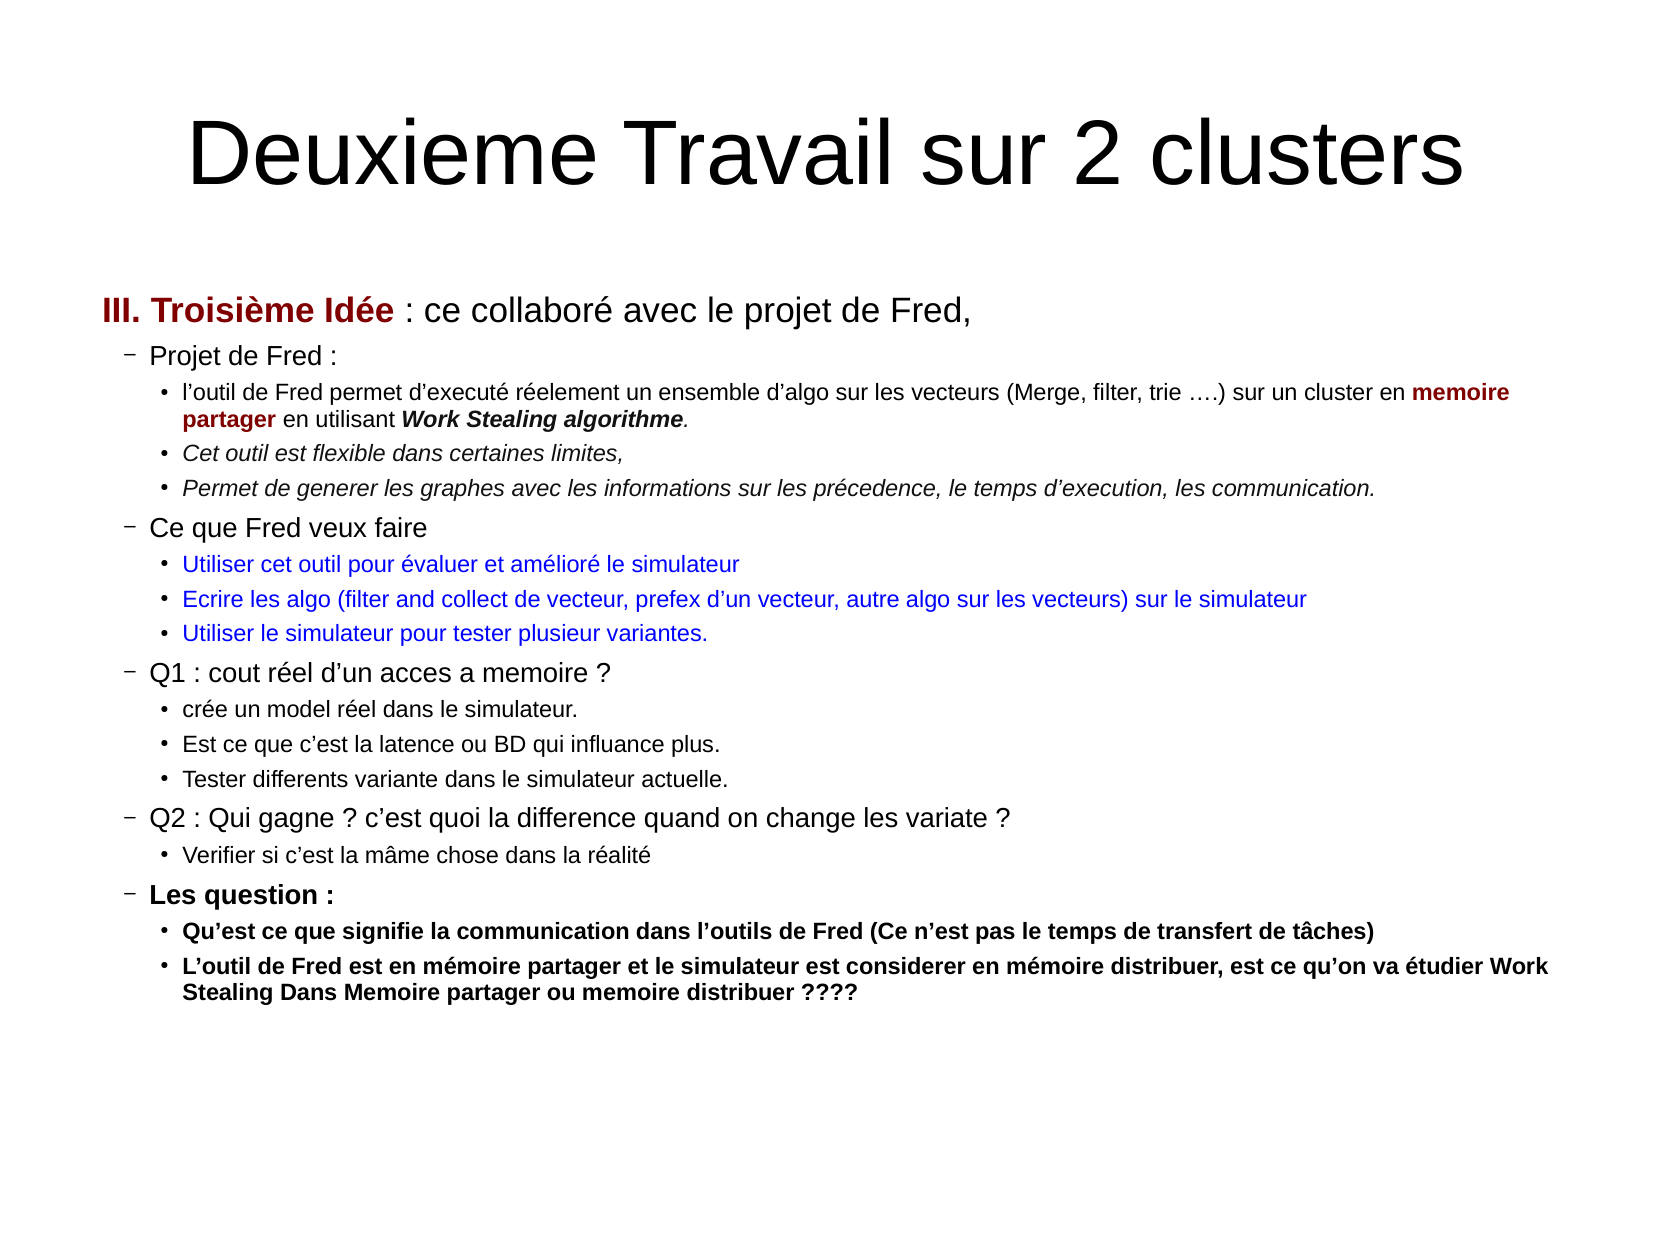

Deuxieme Travail sur 2 clusters
# III. Troisième Idée : ce collaboré avec le projet de Fred,
Projet de Fred :
l’outil de Fred permet d’executé réelement un ensemble d’algo sur les vecteurs (Merge, filter, trie ….) sur un cluster en memoire partager en utilisant Work Stealing algorithme.
Cet outil est flexible dans certaines limites,
Permet de generer les graphes avec les informations sur les précedence, le temps d’execution, les communication.
Ce que Fred veux faire
Utiliser cet outil pour évaluer et amélioré le simulateur
Ecrire les algo (filter and collect de vecteur, prefex d’un vecteur, autre algo sur les vecteurs) sur le simulateur
Utiliser le simulateur pour tester plusieur variantes.
Q1 : cout réel d’un acces a memoire ?
crée un model réel dans le simulateur.
Est ce que c’est la latence ou BD qui influance plus.
Tester differents variante dans le simulateur actuelle.
Q2 : Qui gagne ? c’est quoi la difference quand on change les variate ?
Verifier si c’est la mâme chose dans la réalité
Les question :
Qu’est ce que signifie la communication dans l’outils de Fred (Ce n’est pas le temps de transfert de tâches)
L’outil de Fred est en mémoire partager et le simulateur est considerer en mémoire distribuer, est ce qu’on va étudier Work Stealing Dans Memoire partager ou memoire distribuer ????